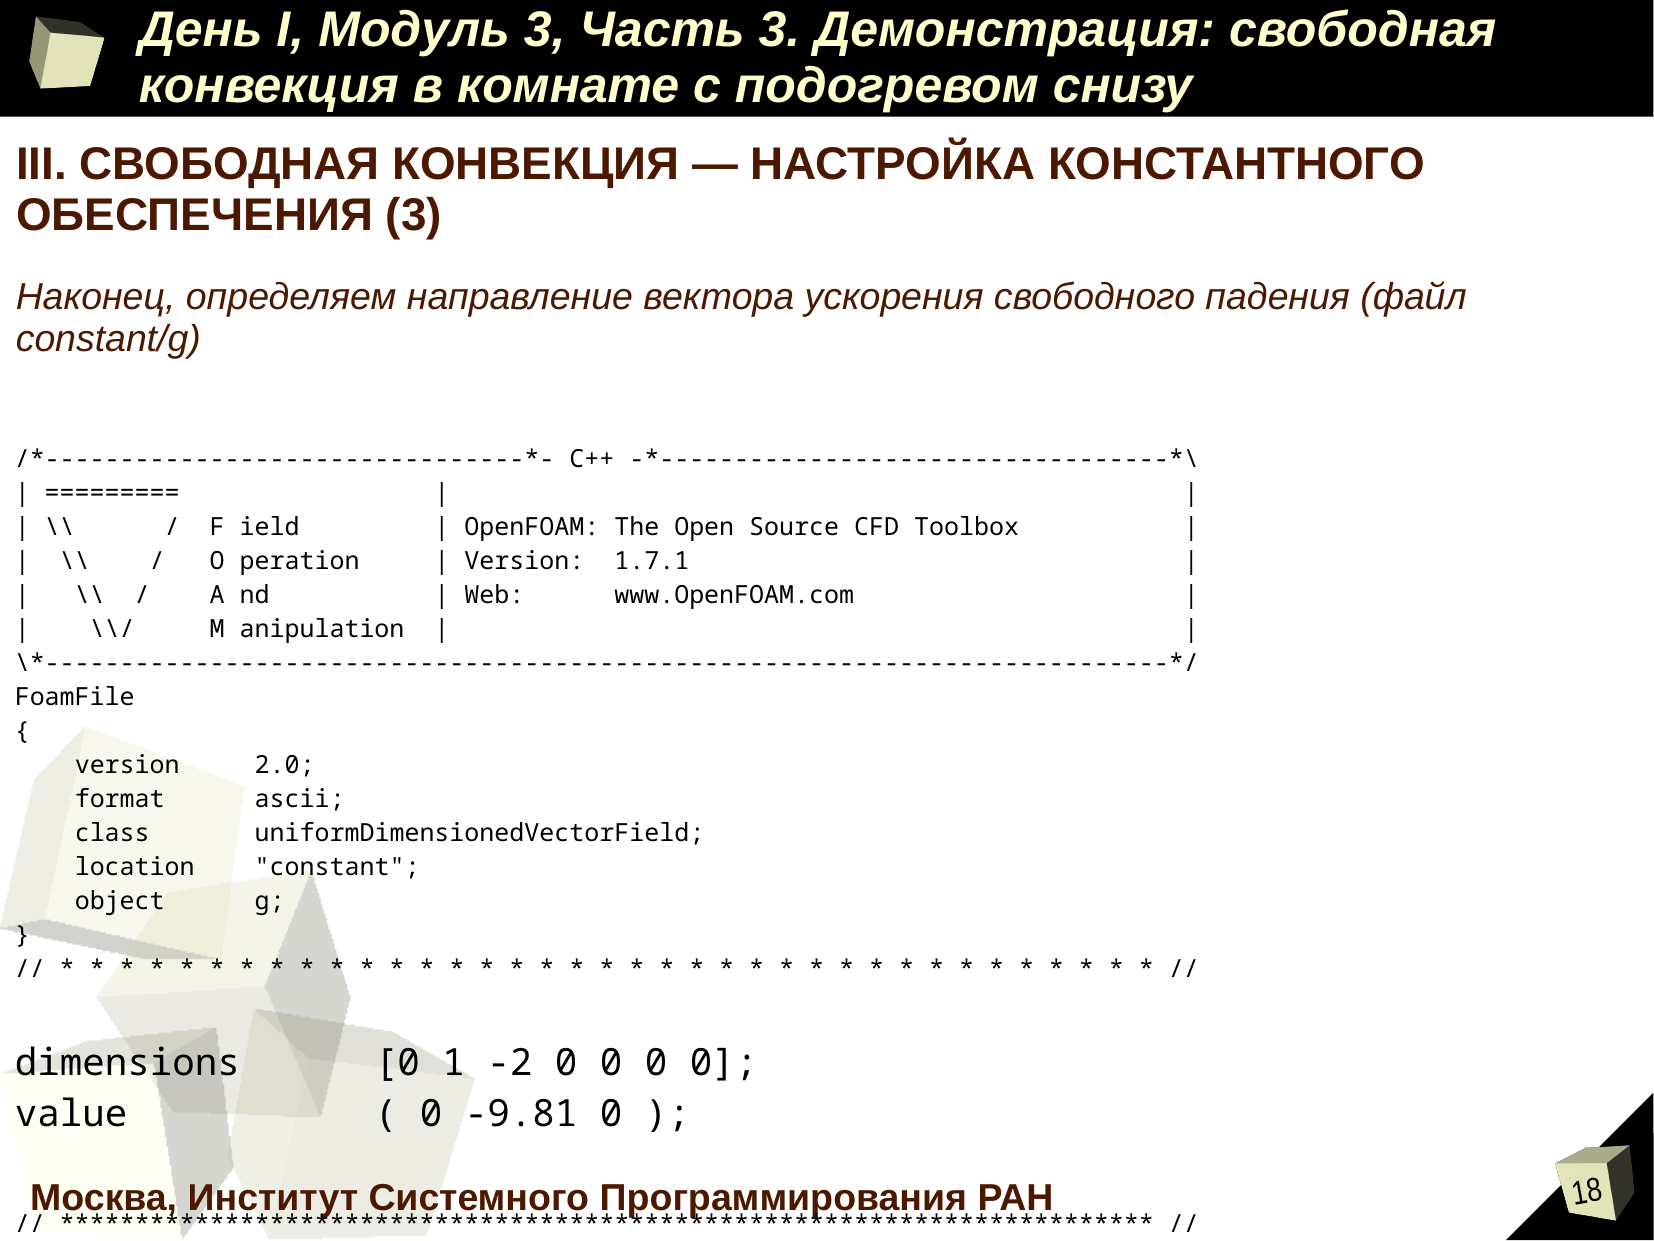

III. СВОБОДНАЯ КОНВЕКЦИЯ — НАСТРОЙКА КОНСТАНТНОГО ОБЕСПЕЧЕНИЯ (3)
Наконец, определяем направление вектора ускорения свободного падения (файл constant/g)
/*--------------------------------*- C++ -*----------------------------------*\
| ========= | |
| \\ / F ield | OpenFOAM: The Open Source CFD Toolbox |
| \\ / O peration | Version: 1.7.1 |
| \\ / A nd | Web: www.OpenFOAM.com |
| \\/ M anipulation | |
\*---------------------------------------------------------------------------*/
FoamFile
{
 version 2.0;
 format ascii;
 class uniformDimensionedVectorField;
 location "constant";
 object g;
}
// * * * * * * * * * * * * * * * * * * * * * * * * * * * * * * * * * * * * * //
dimensions [0 1 -2 0 0 0 0];
value ( 0 -9.81 0 );
// ************************************************************************* //